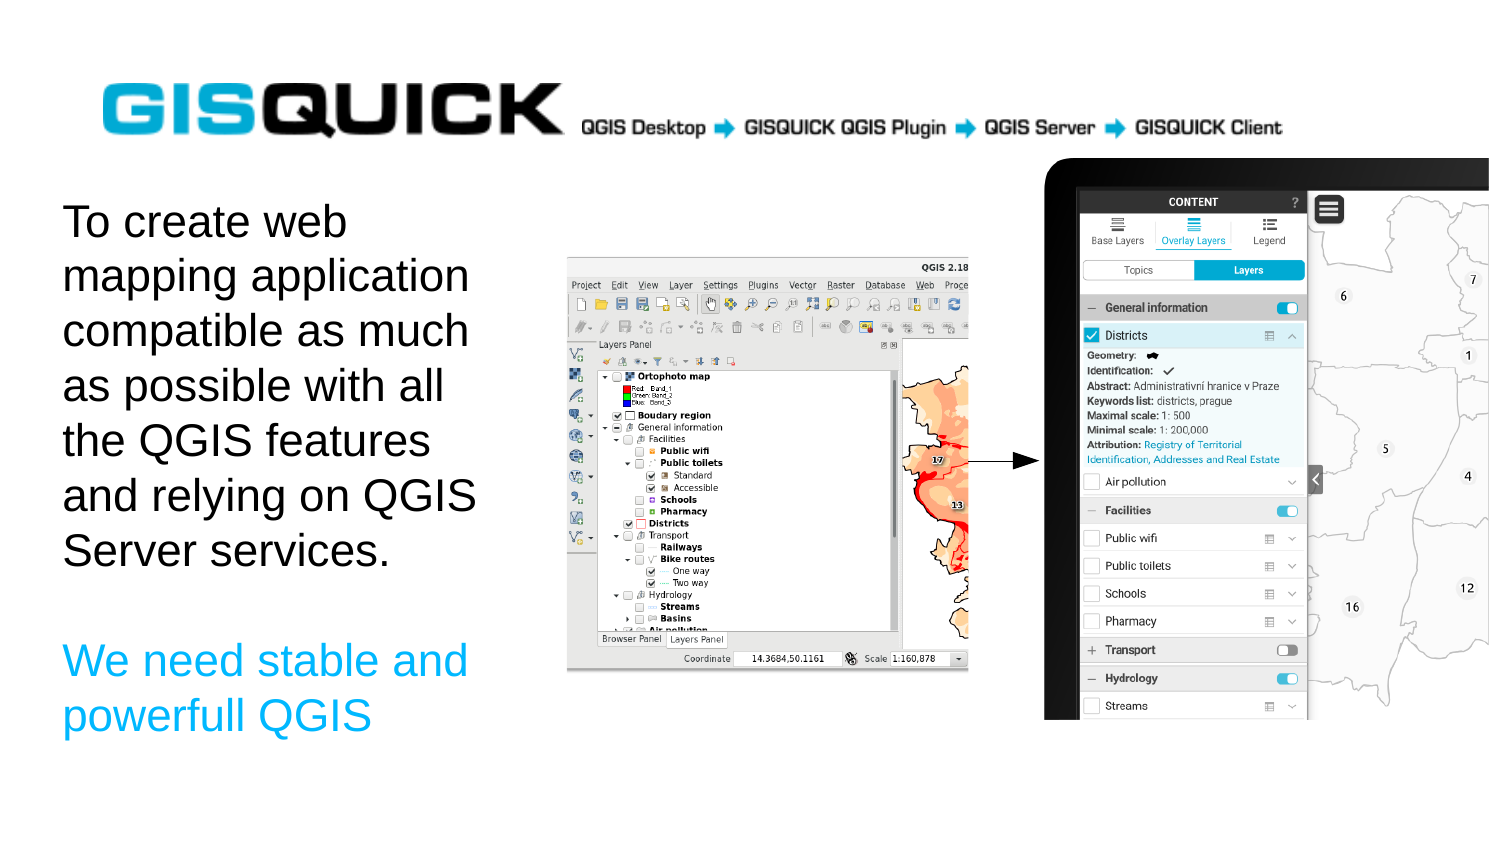

#
To create web mapping application compatible as much as possible with all the QGIS features and relying on QGIS Server services.
We need stable and powerfull QGIS